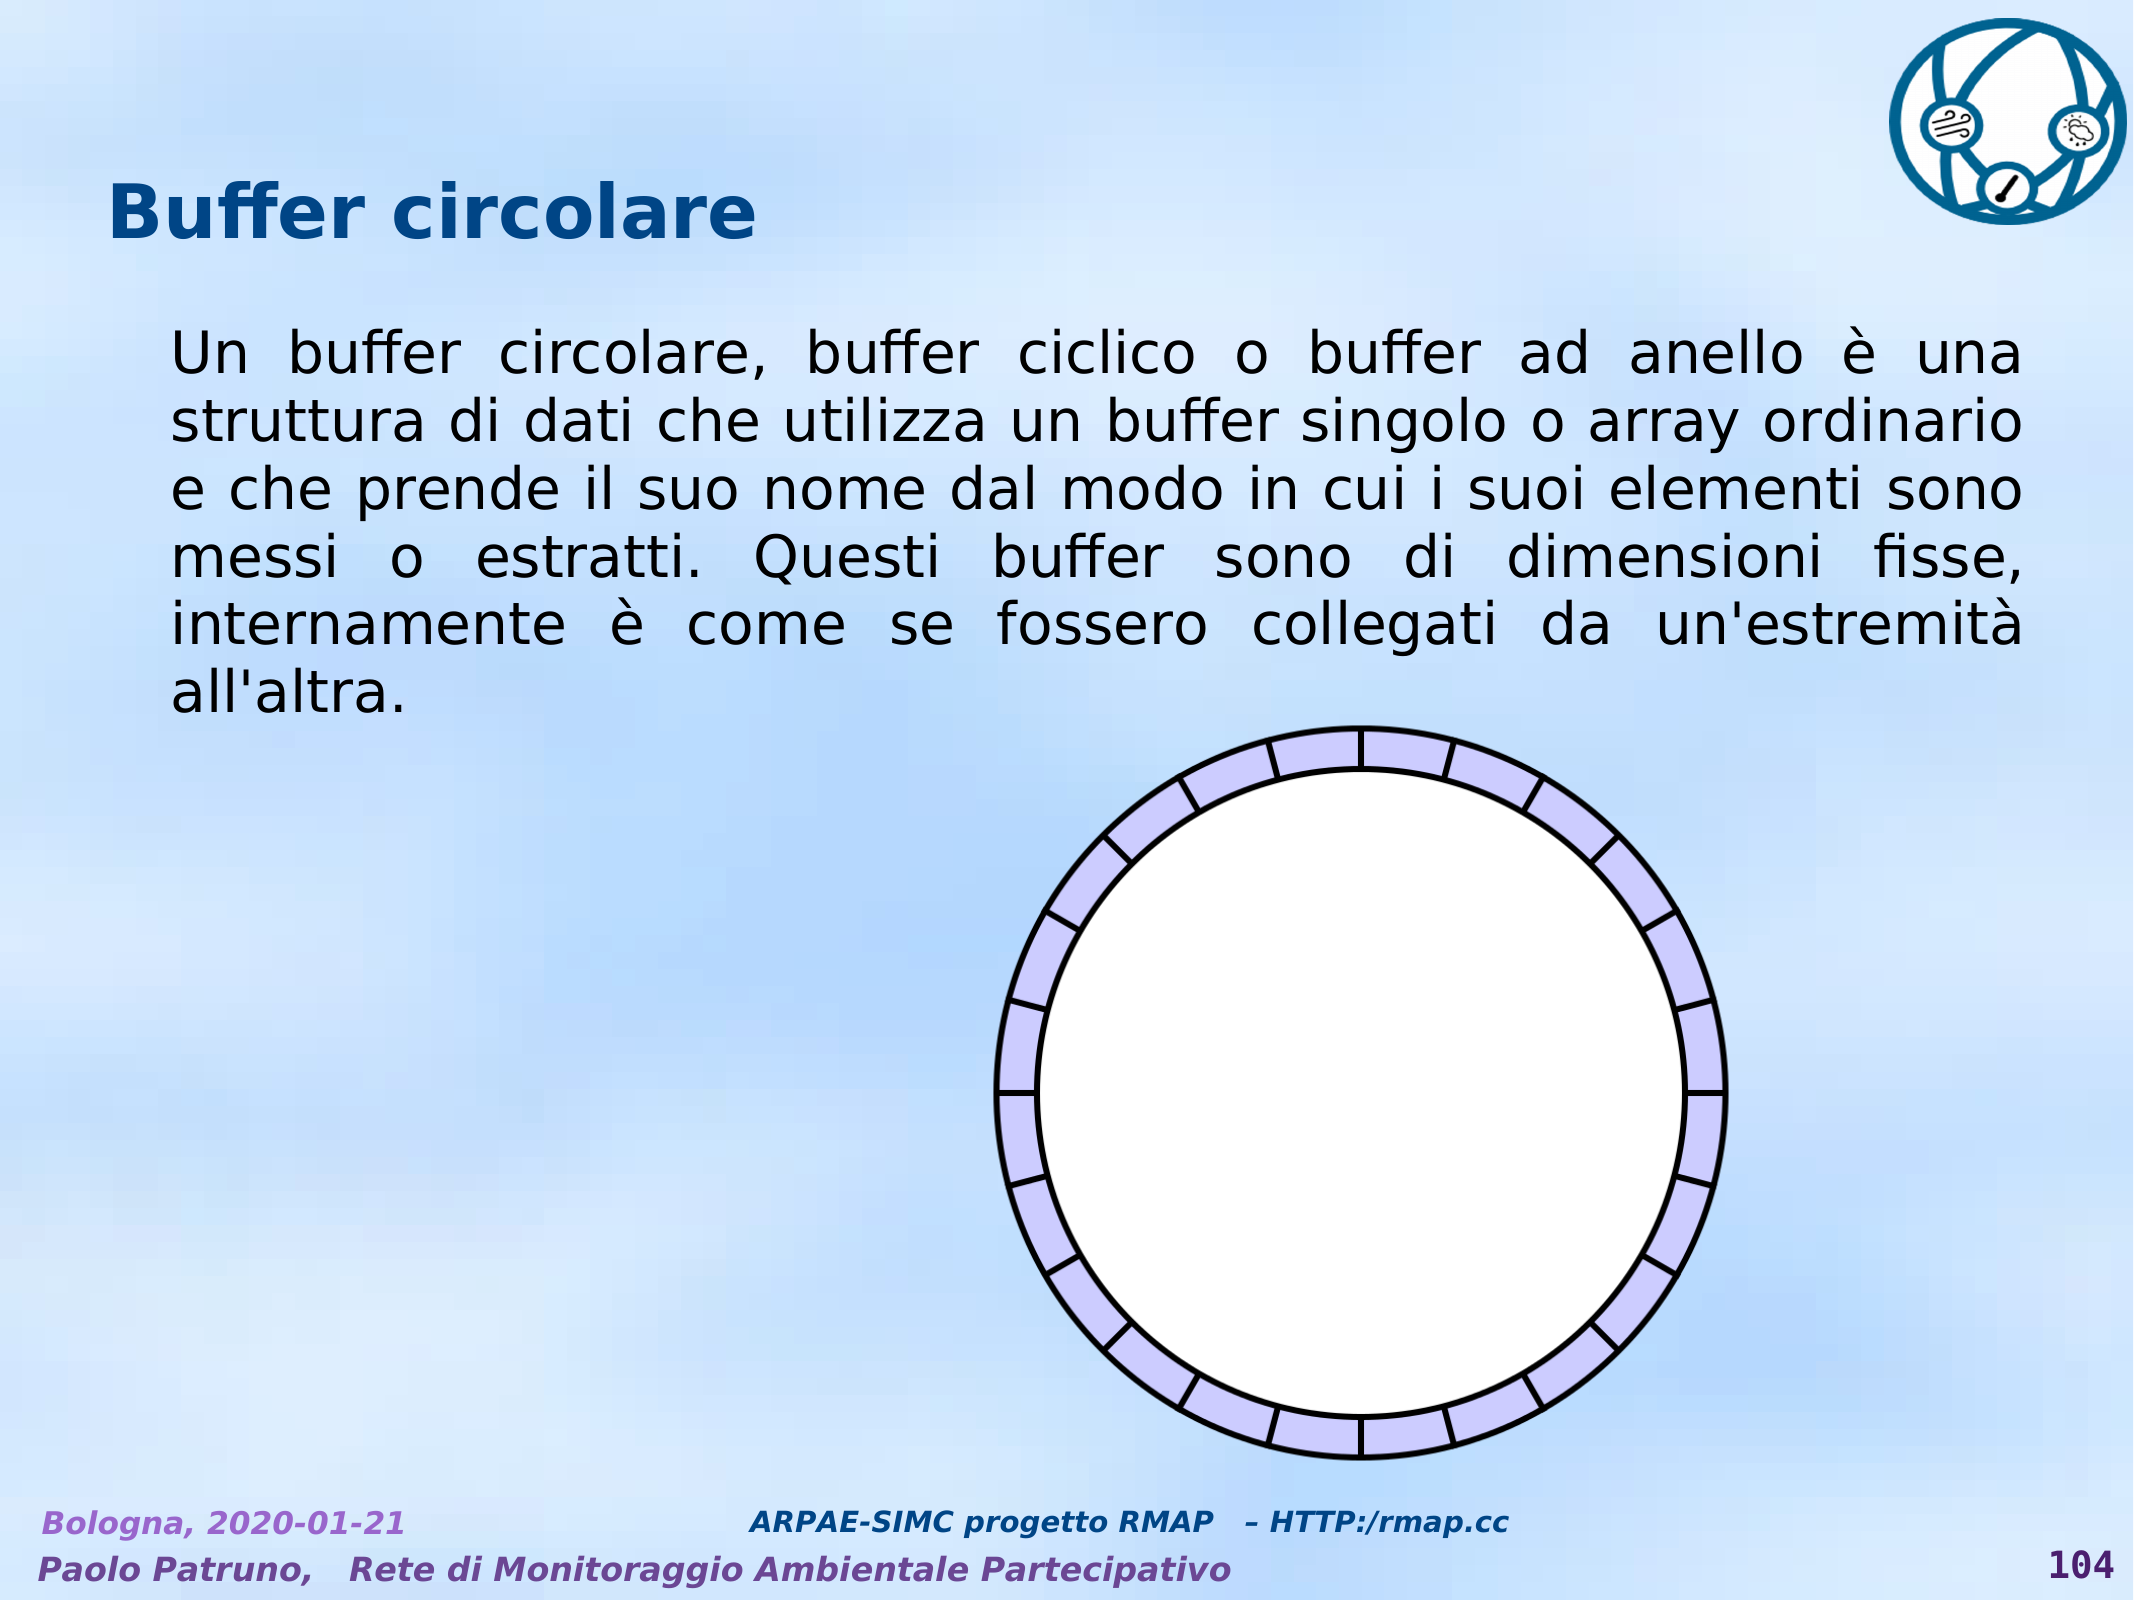

# Buffer circolare
Un buffer circolare, buffer ciclico o buffer ad anello è una struttura di dati che utilizza un buffer singolo o array ordinario e che prende il suo nome dal modo in cui i suoi elementi sono messi o estratti. Questi buffer sono di dimensioni fisse, internamente è come se fossero collegati da un'estremità all'altra.